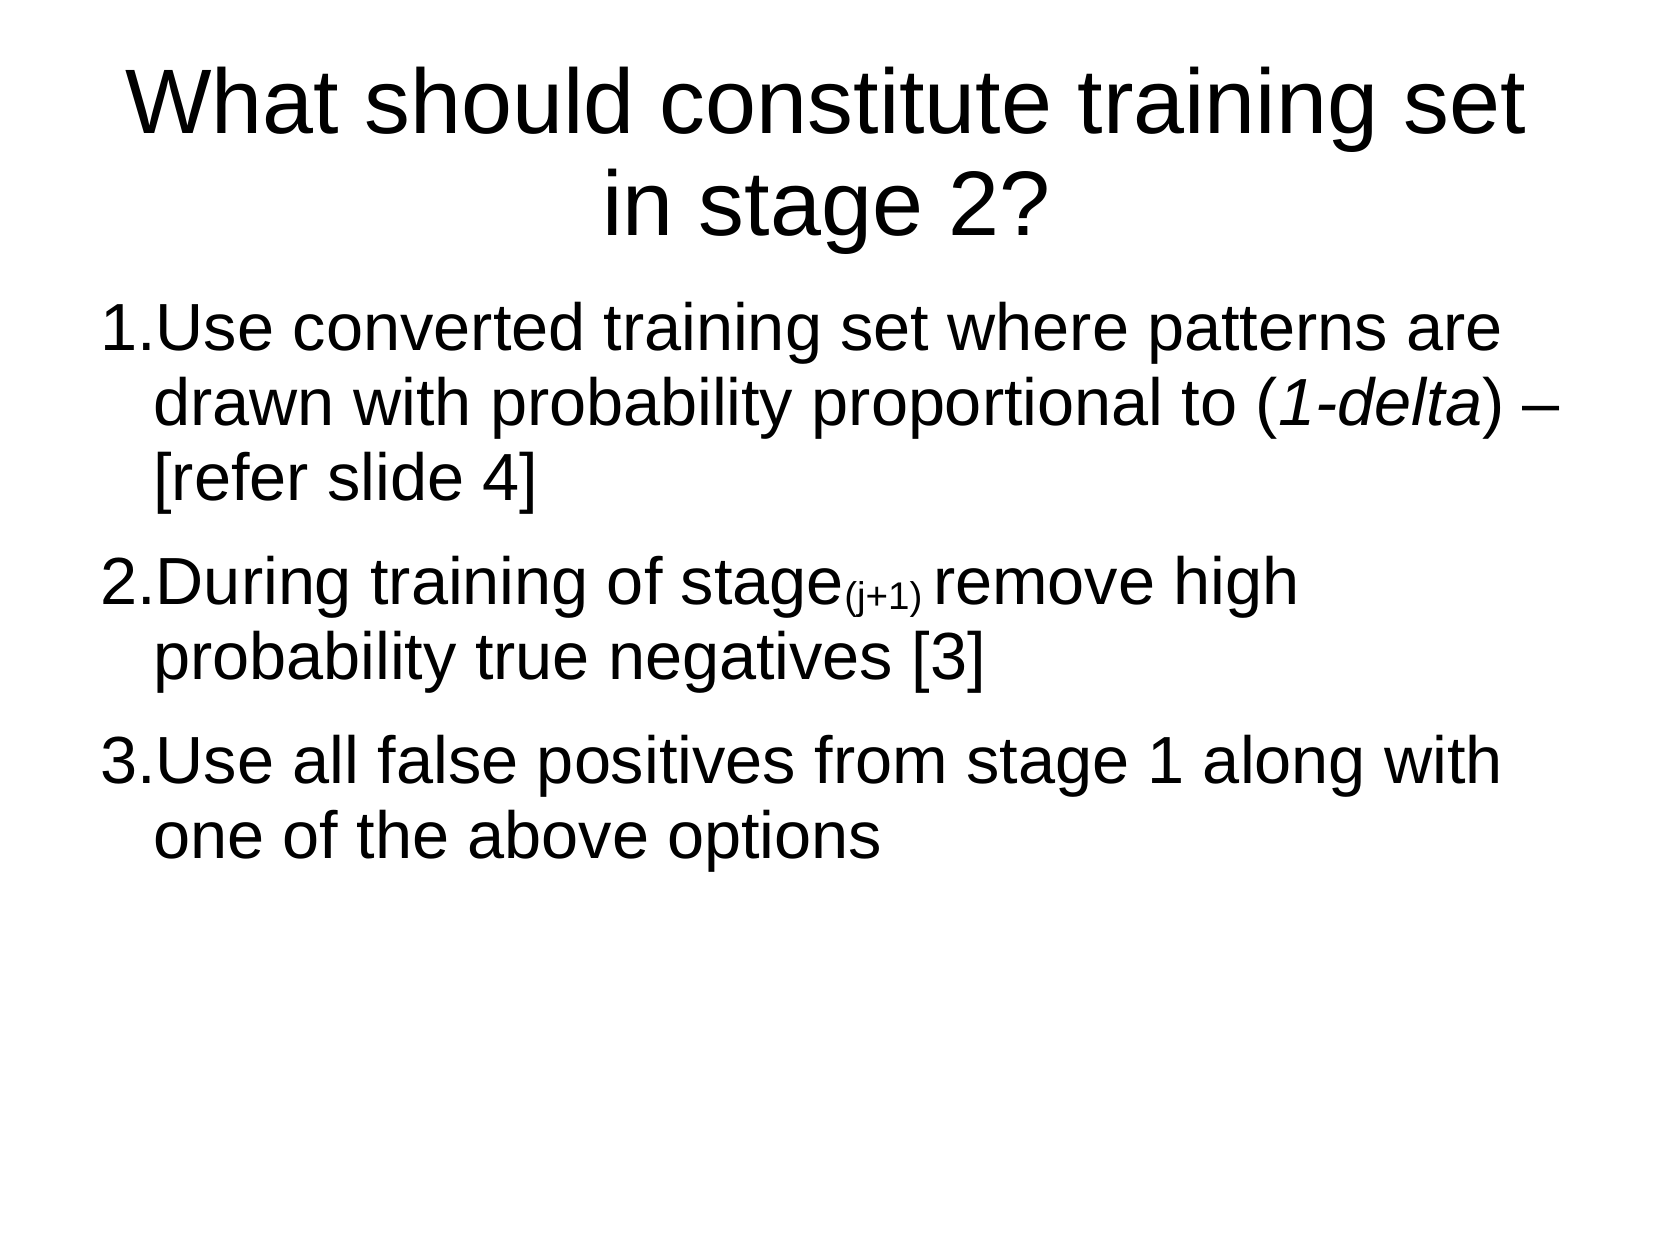

# What should constitute training set in stage 2?
Use converted training set where patterns are drawn with probability proportional to (1-delta) – [refer slide 4]
During training of stage(j+1) remove high probability true negatives [3]
Use all false positives from stage 1 along with one of the above options